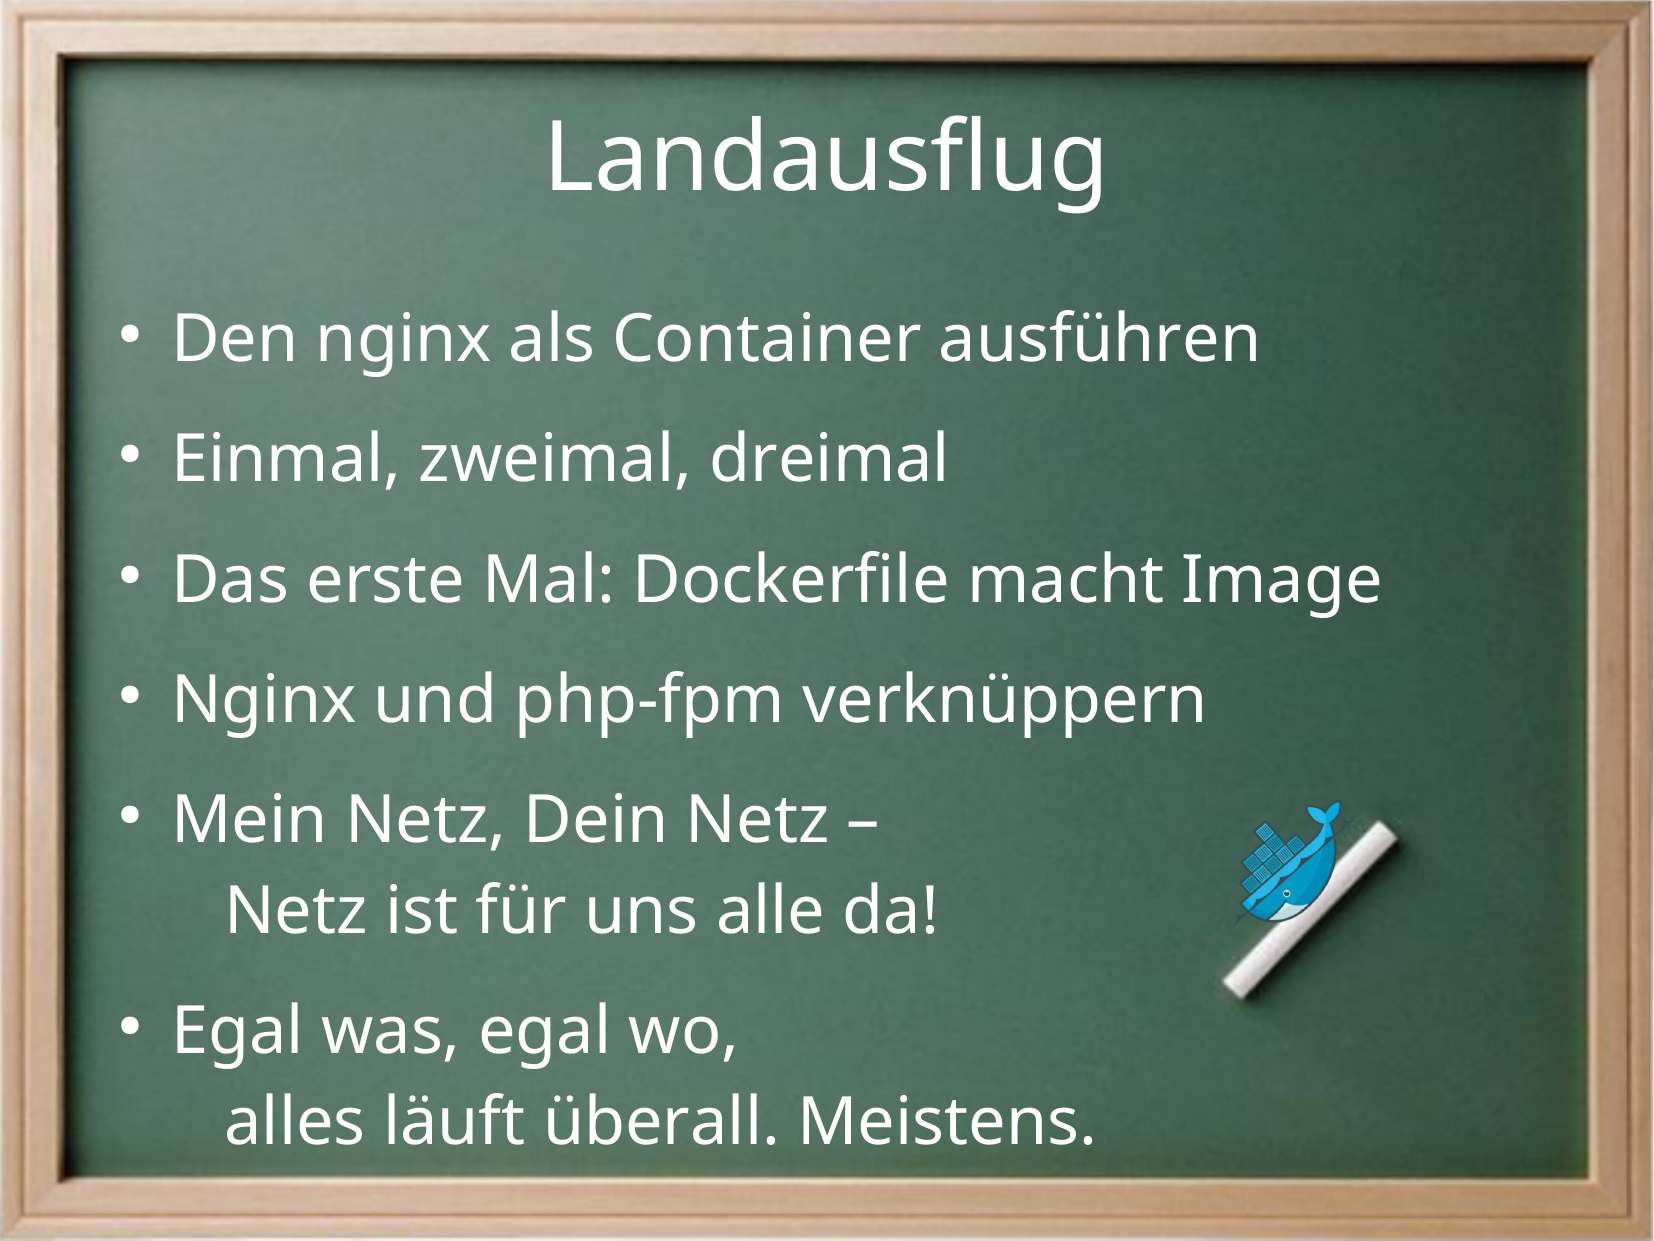

# Landausflug
Den nginx als Container ausführen
Einmal, zweimal, dreimal
Das erste Mal: Dockerfile macht Image
Nginx und php-fpm verknüppern
Mein Netz, Dein Netz –
Netz ist für uns alle da!
Egal was, egal wo,
alles läuft überall. Meistens.